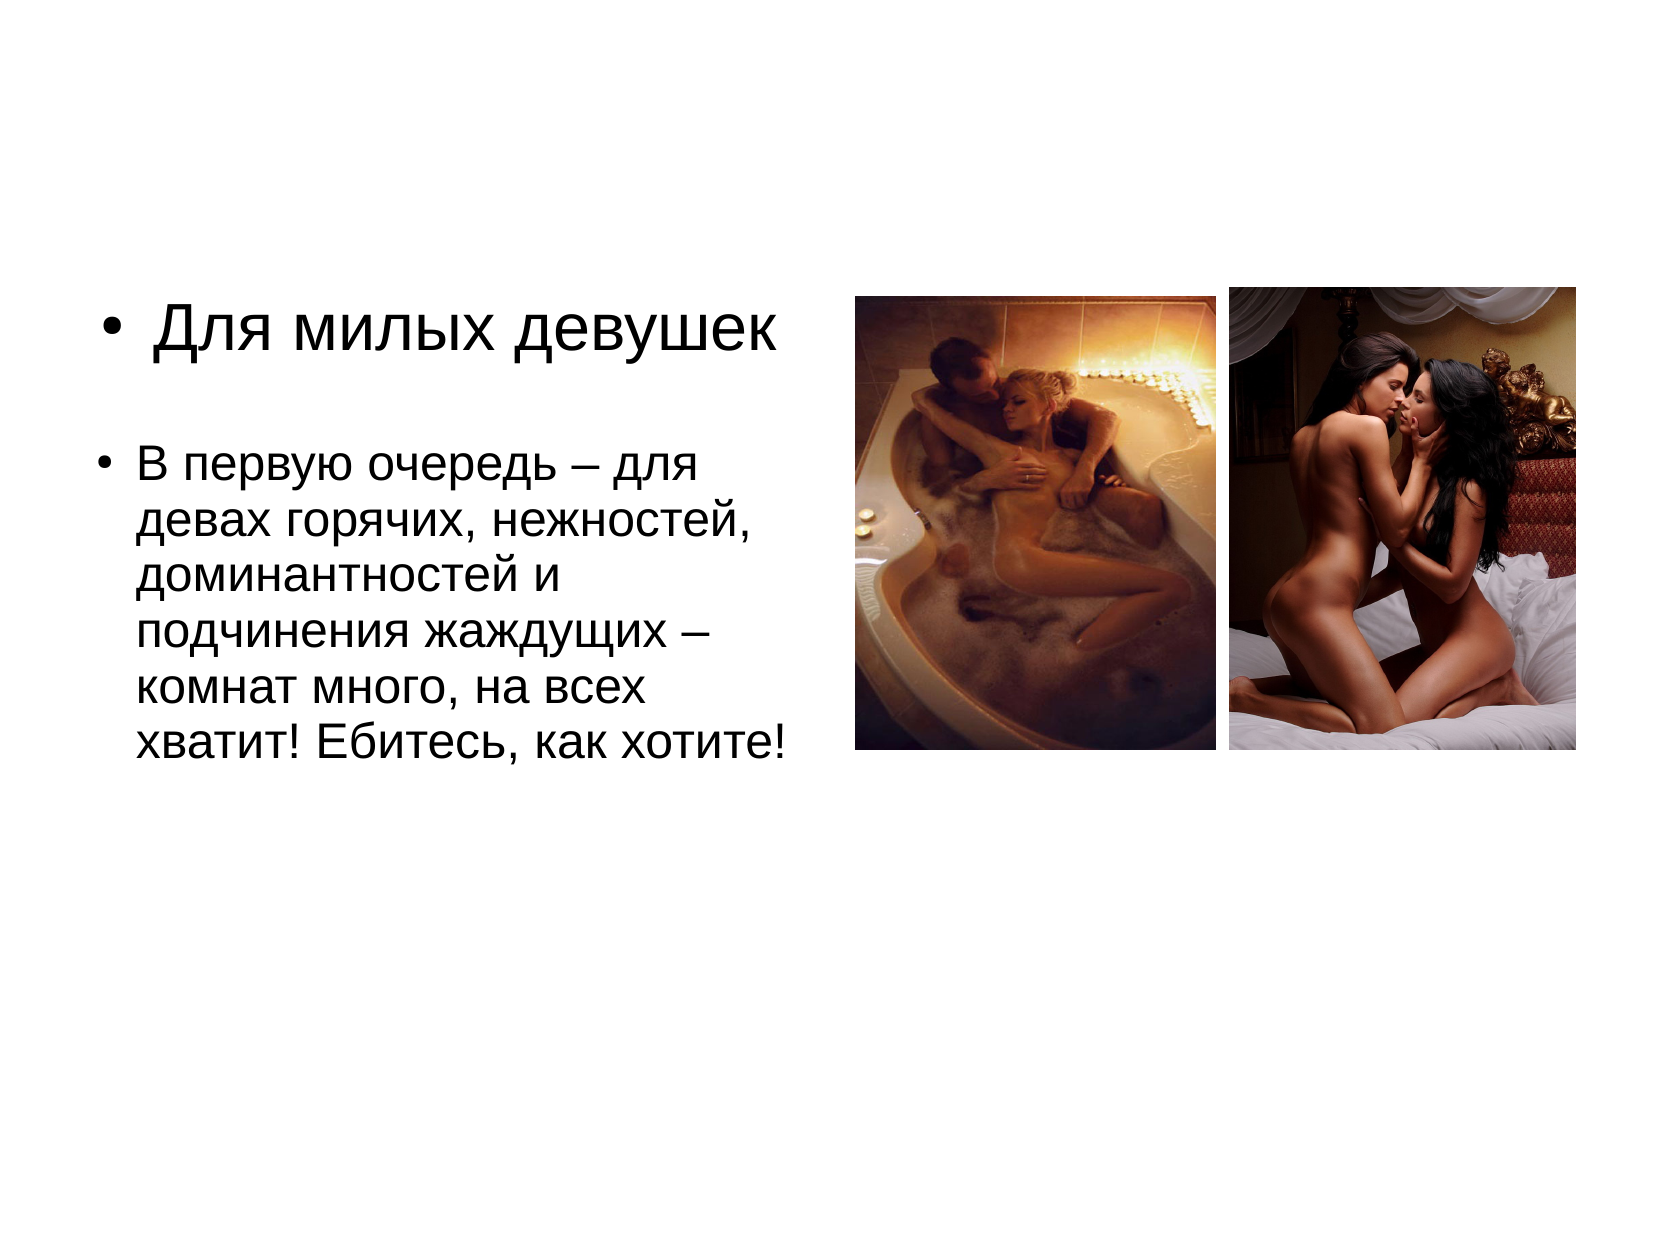

# Для милых девушек
В первую очередь – для девах горячих, нежностей, доминантностей и подчинения жаждущих – комнат много, на всех хватит! Ебитесь, как хотите!